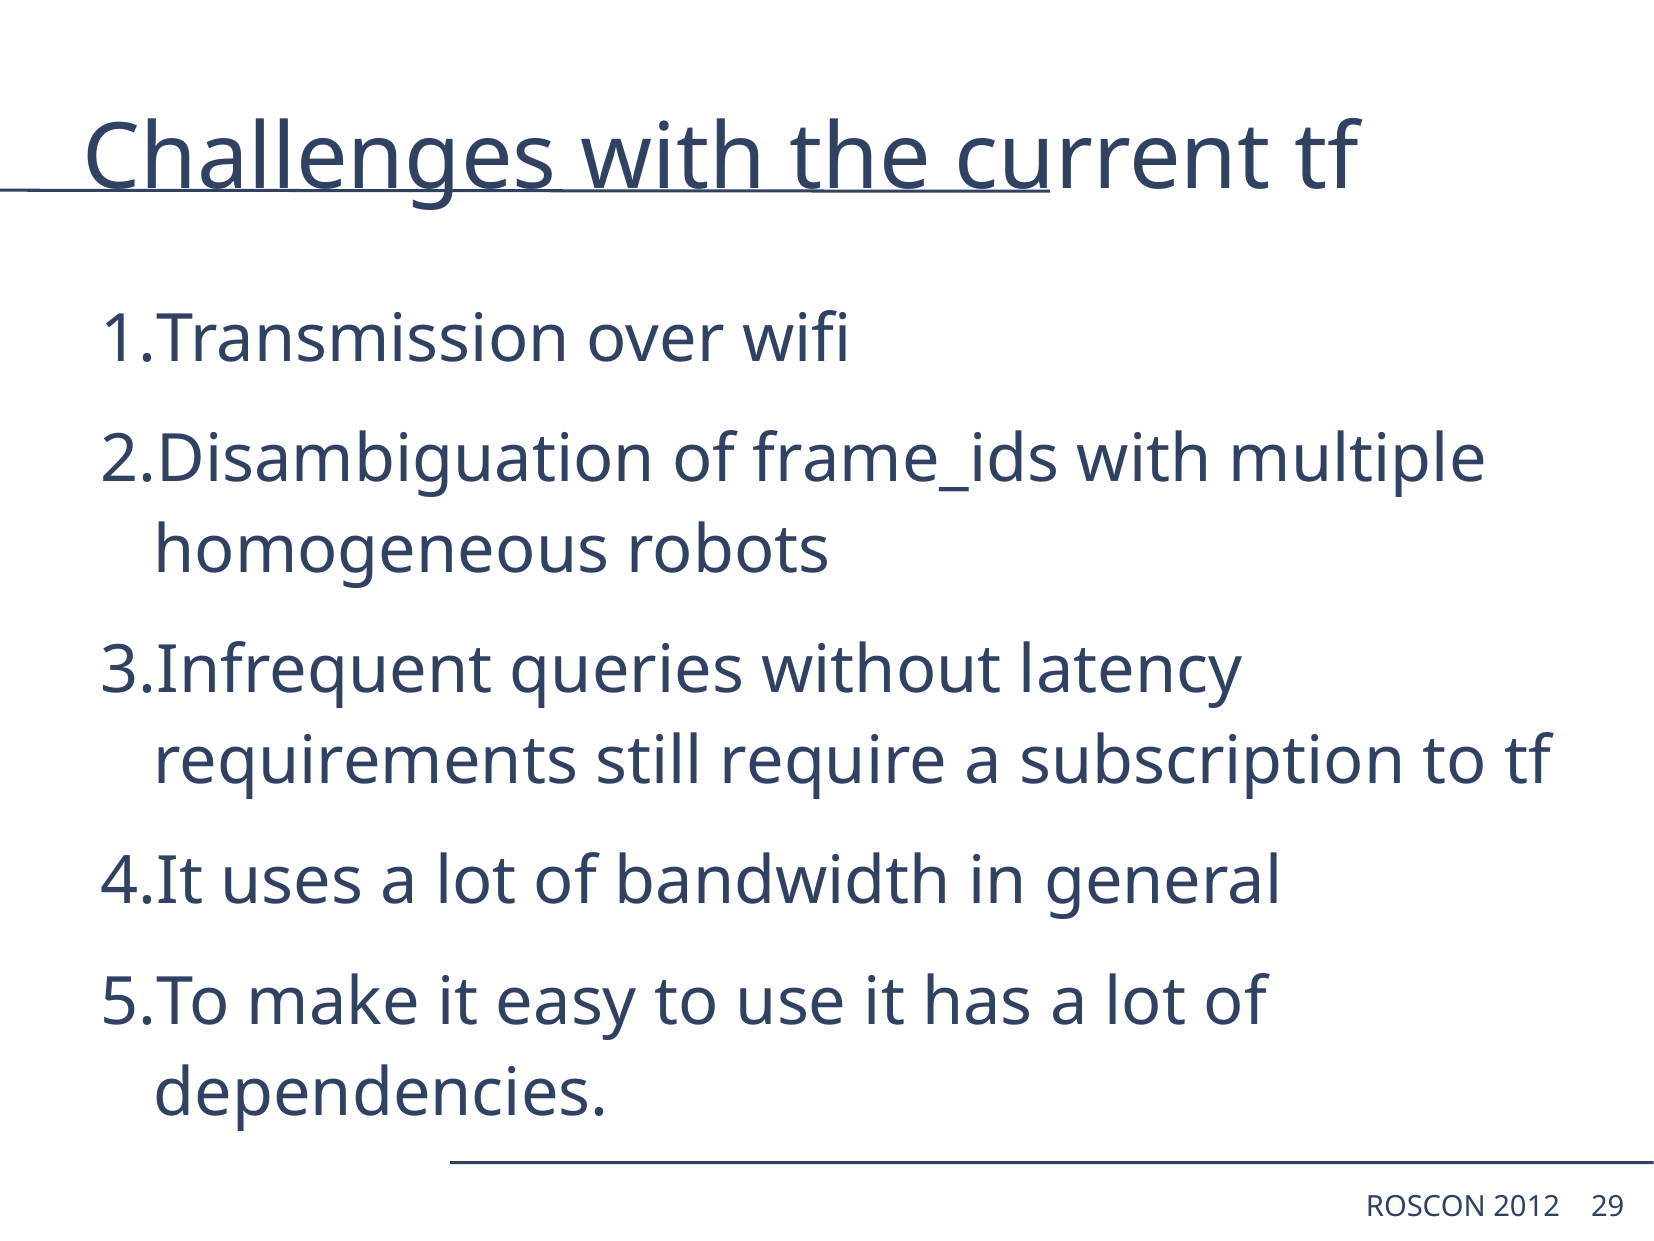

# Challenges with the current tf
Transmission over wifi
Disambiguation of frame_ids with multiple homogeneous robots
Infrequent queries without latency requirements still require a subscription to tf
It uses a lot of bandwidth in general
To make it easy to use it has a lot of dependencies.